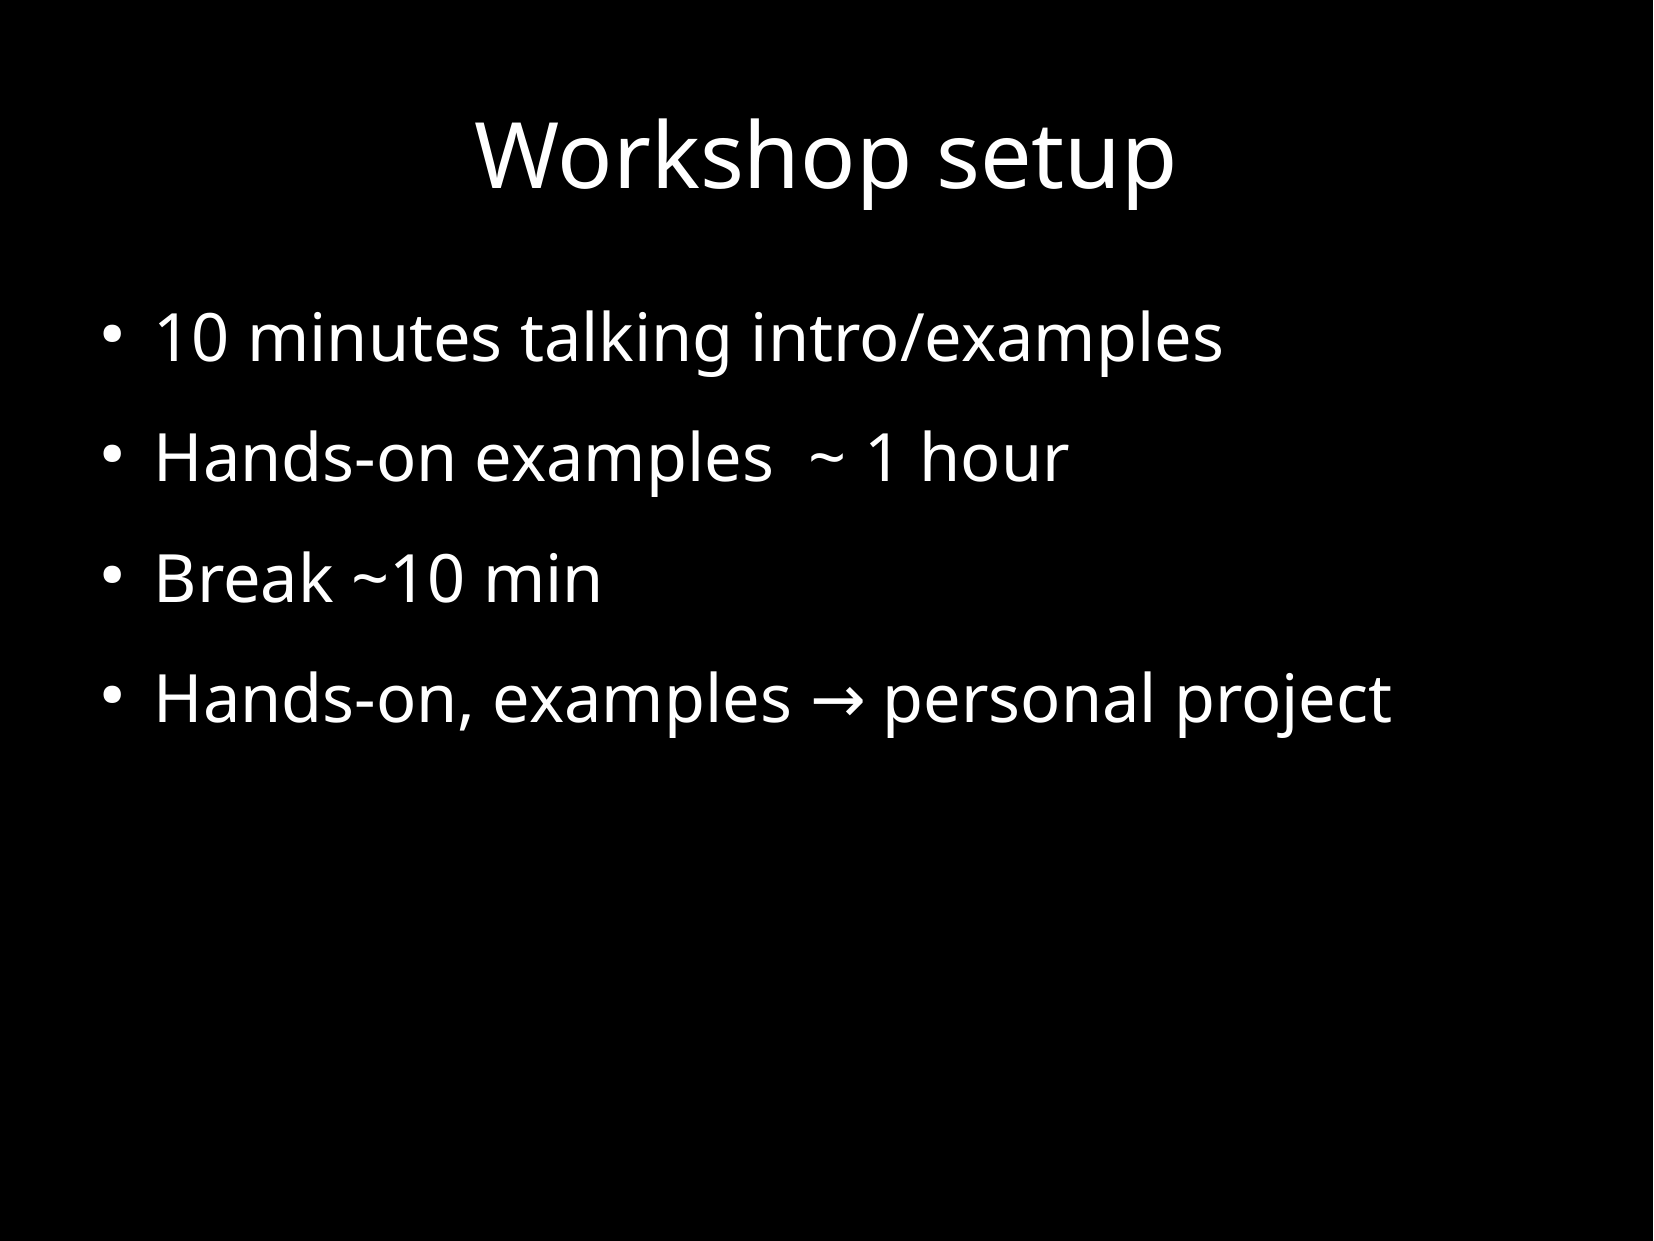

# Workshop setup
10 minutes talking intro/examples
Hands-on examples ~ 1 hour
Break ~10 min
Hands-on, examples → personal project